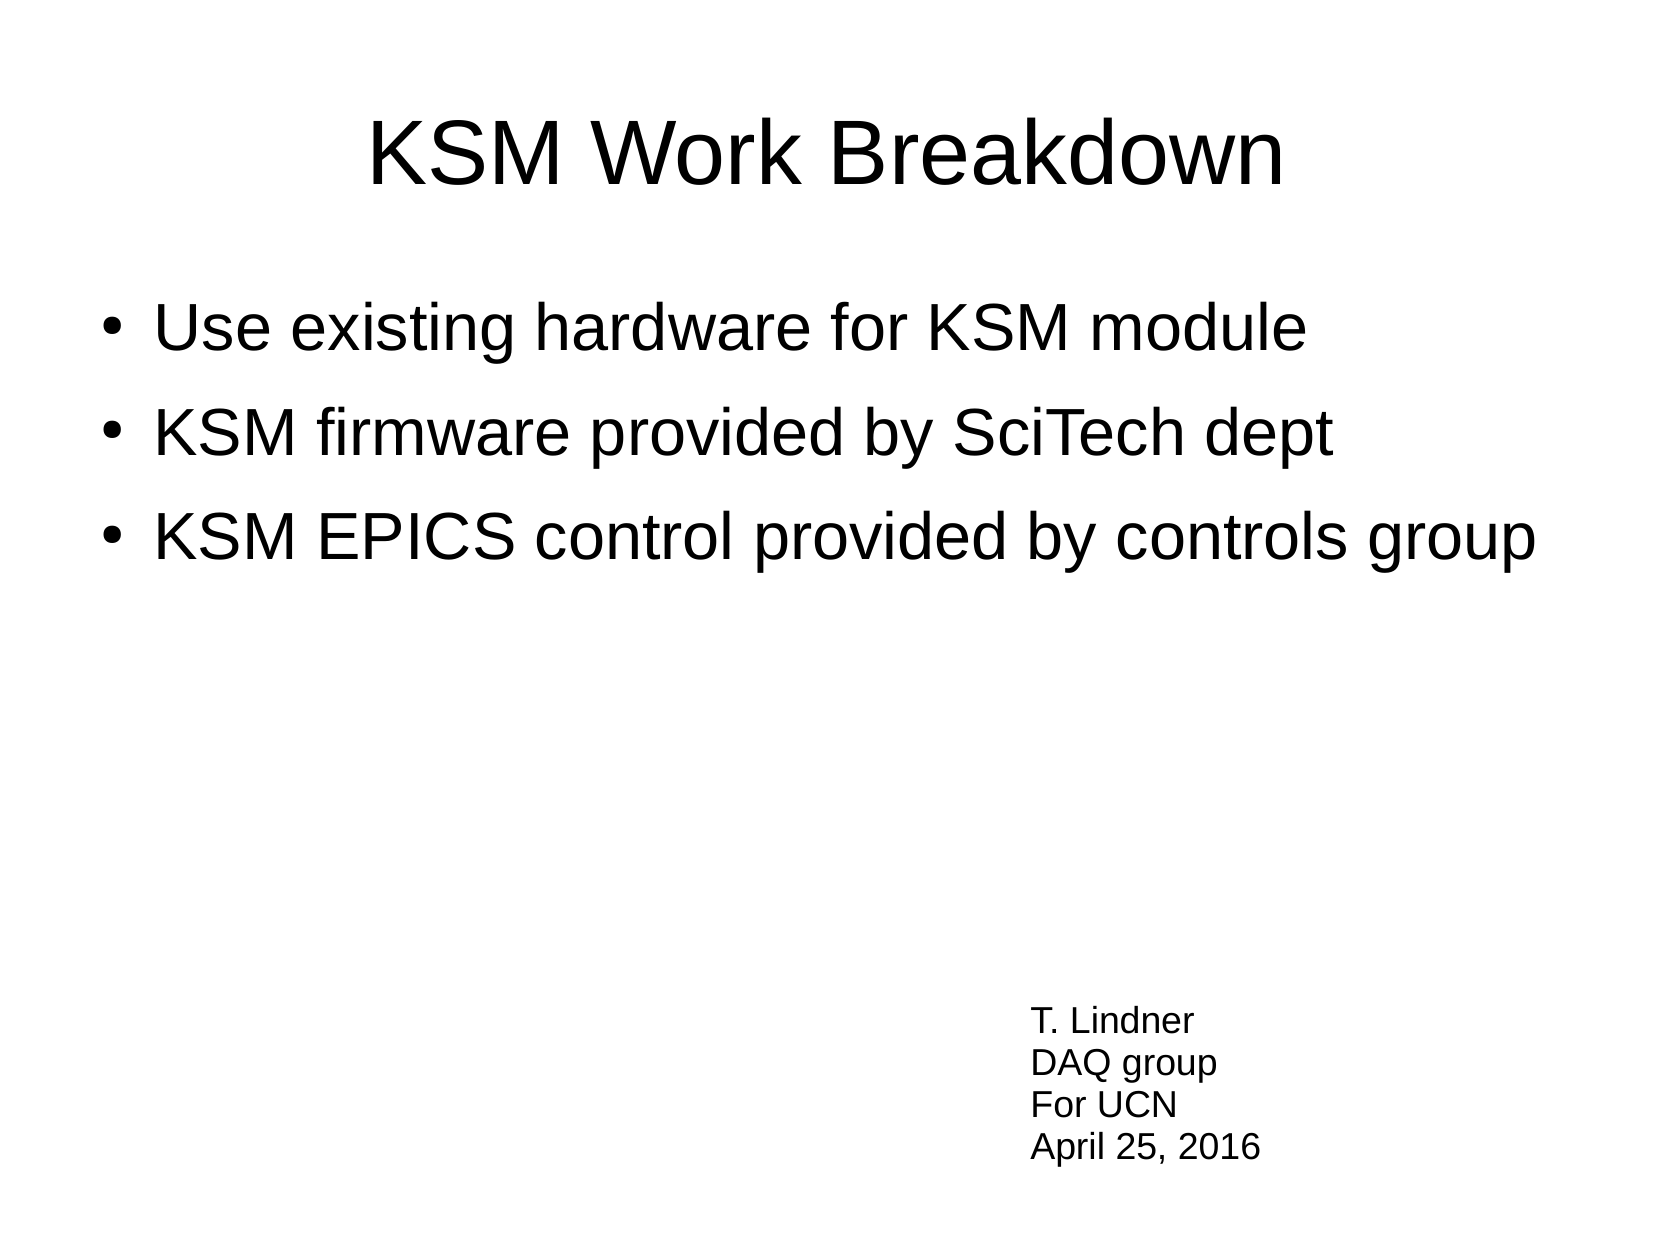

# KSM Work Breakdown
Use existing hardware for KSM module
KSM firmware provided by SciTech dept
KSM EPICS control provided by controls group
T. Lindner
DAQ group
For UCN
April 25, 2016